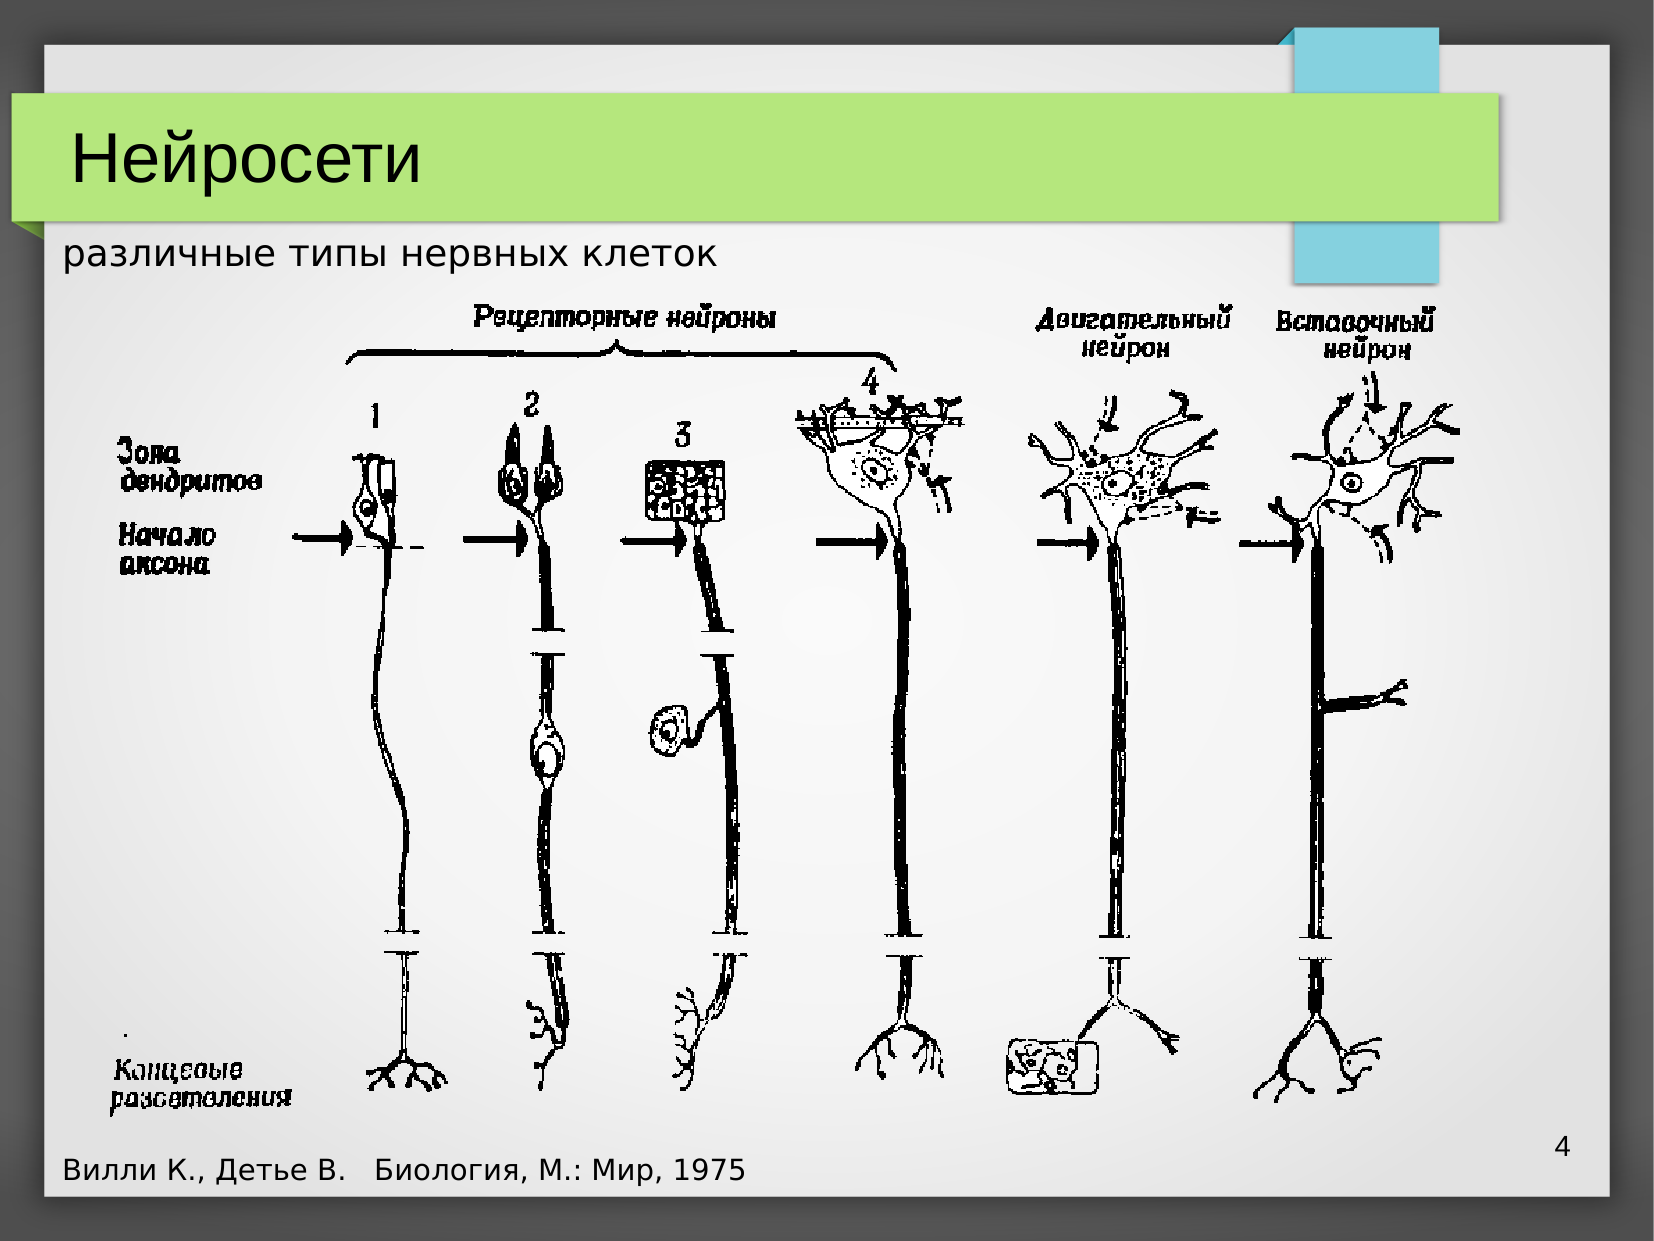

# Нейросети
различные типы нервных клеток
4
Вилли К., Детье В. Биология, М.: Мир, 1975